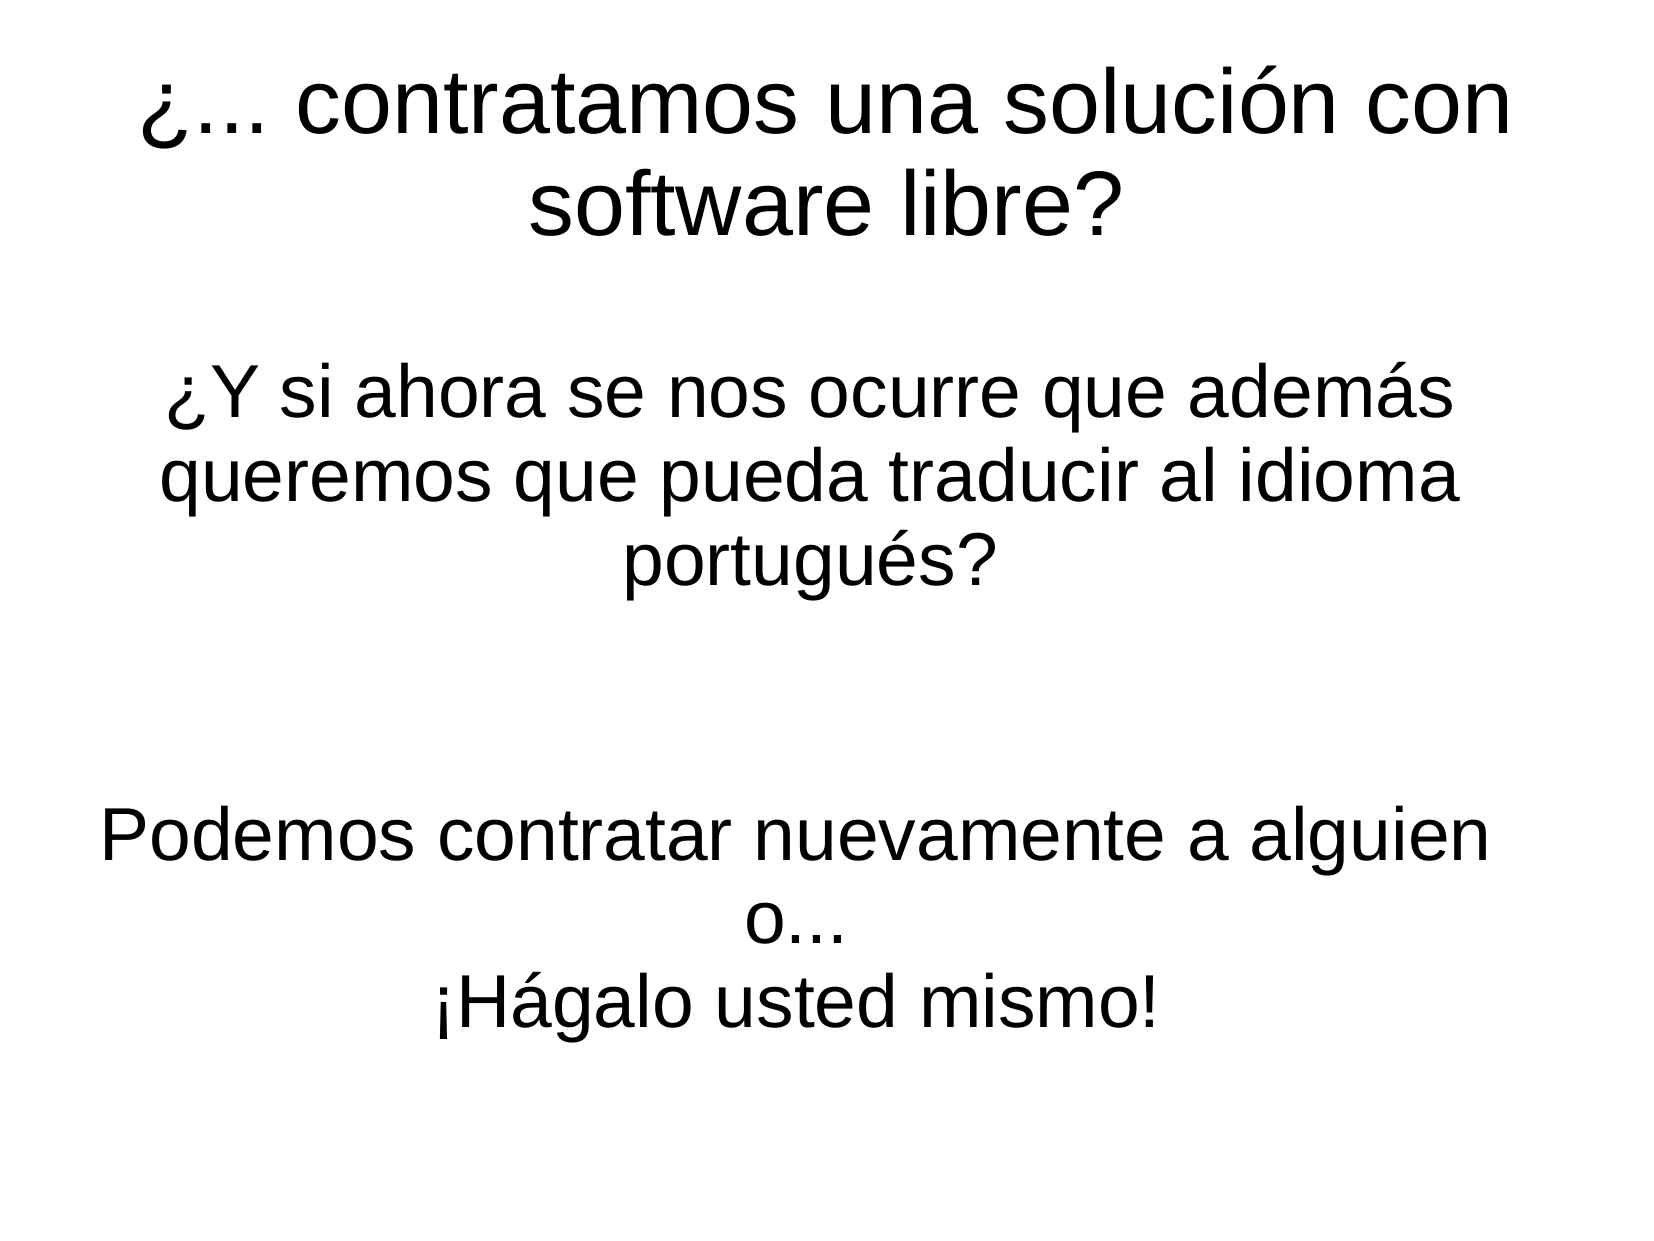

# ¿... contratamos una solución con software libre?
¿Y si ahora se nos ocurre que además queremos que pueda traducir al idioma portugués?
Podemos contratar nuevamente a alguien o...
¡Hágalo usted mismo!